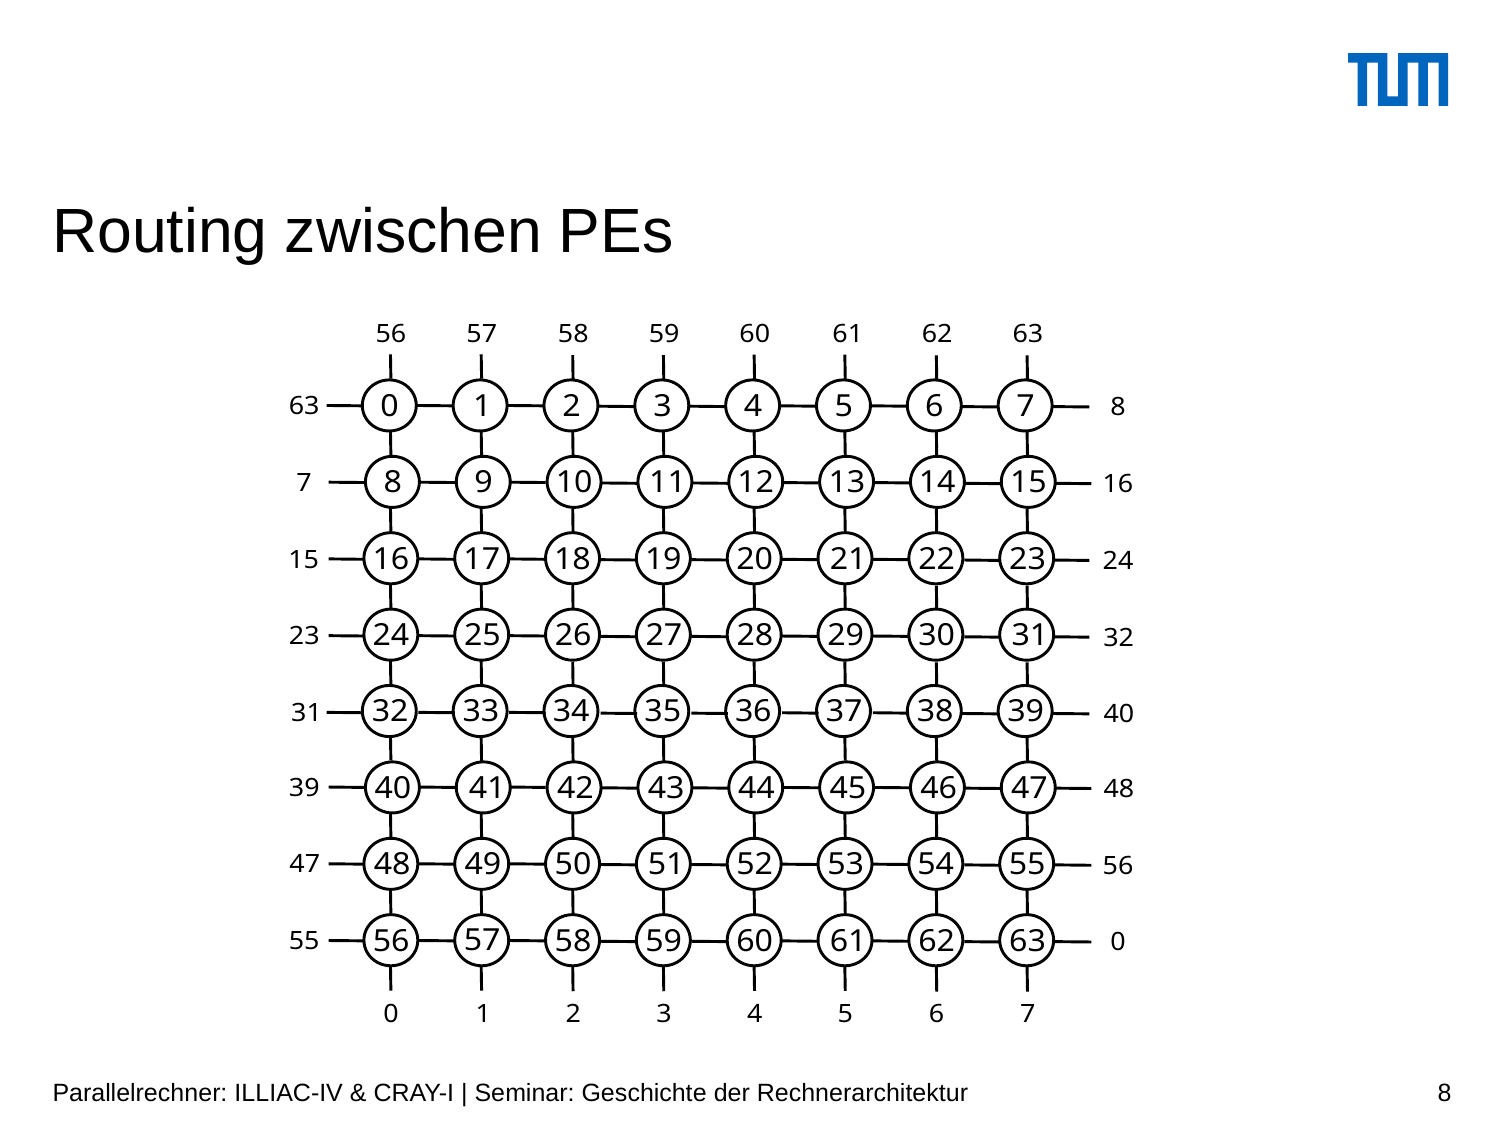

# Routing zwischen PEs
Parallelrechner: ILLIAC-IV & CRAY-I | Seminar: Geschichte der Rechnerarchitektur
8